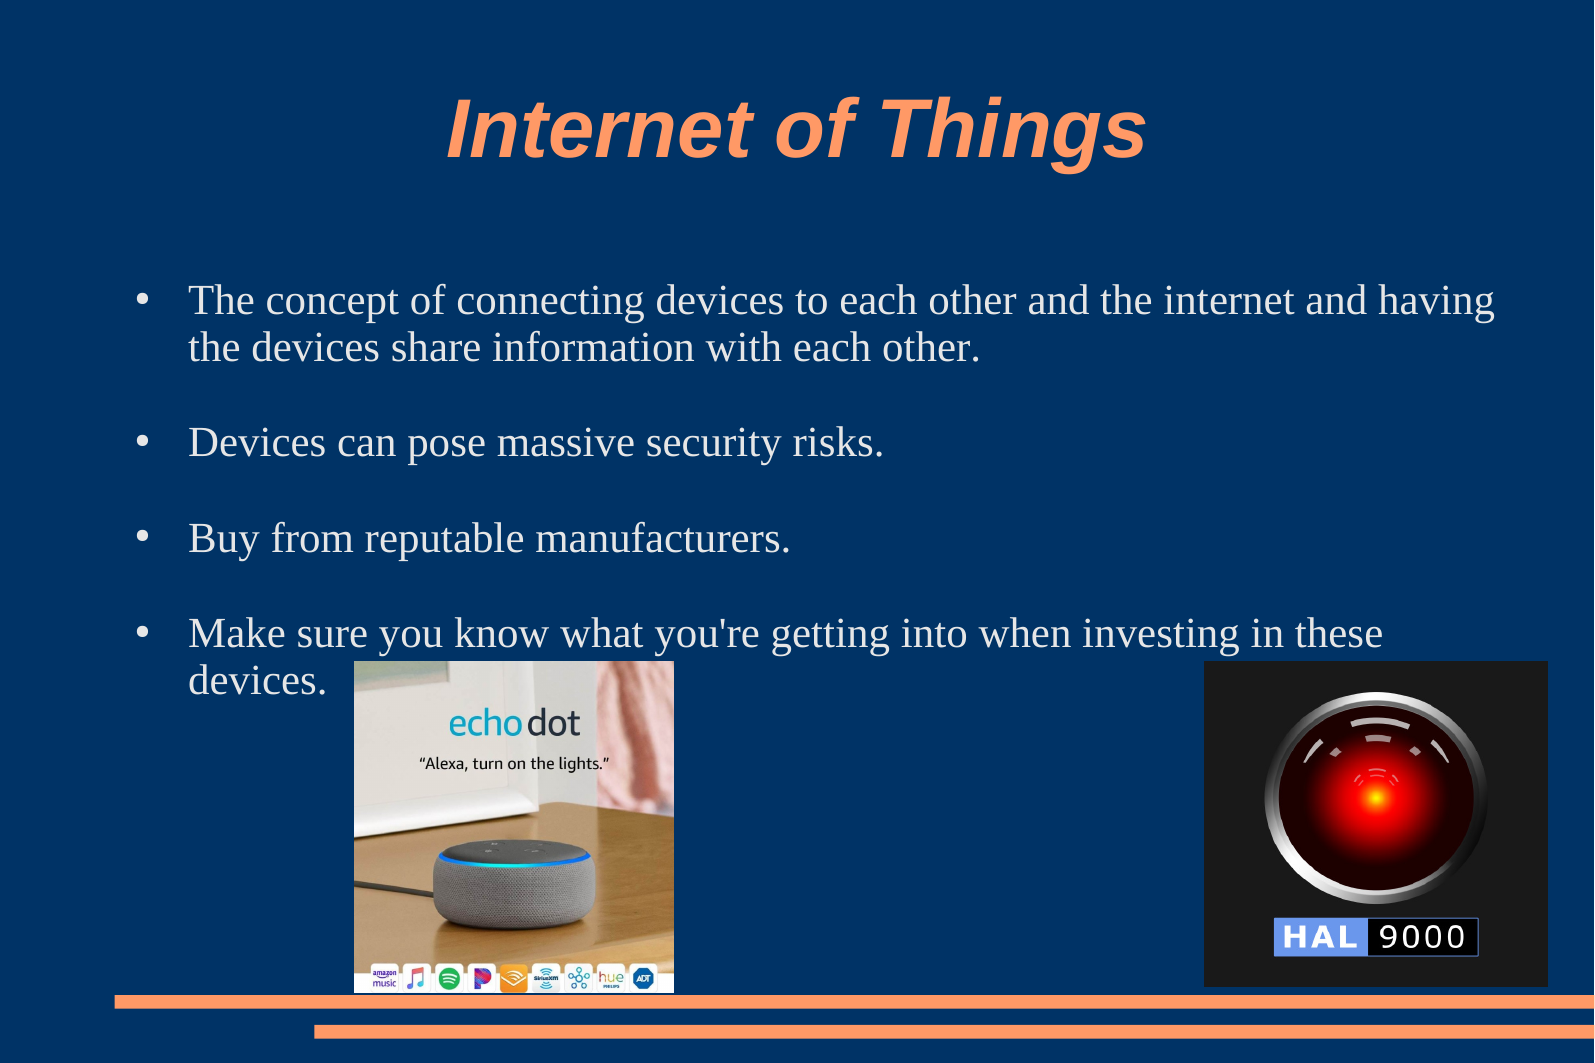

# Internet of Things
The concept of connecting devices to each other and the internet and having the devices share information with each other.
Devices can pose massive security risks.
Buy from reputable manufacturers.
Make sure you know what you're getting into when investing in these devices.